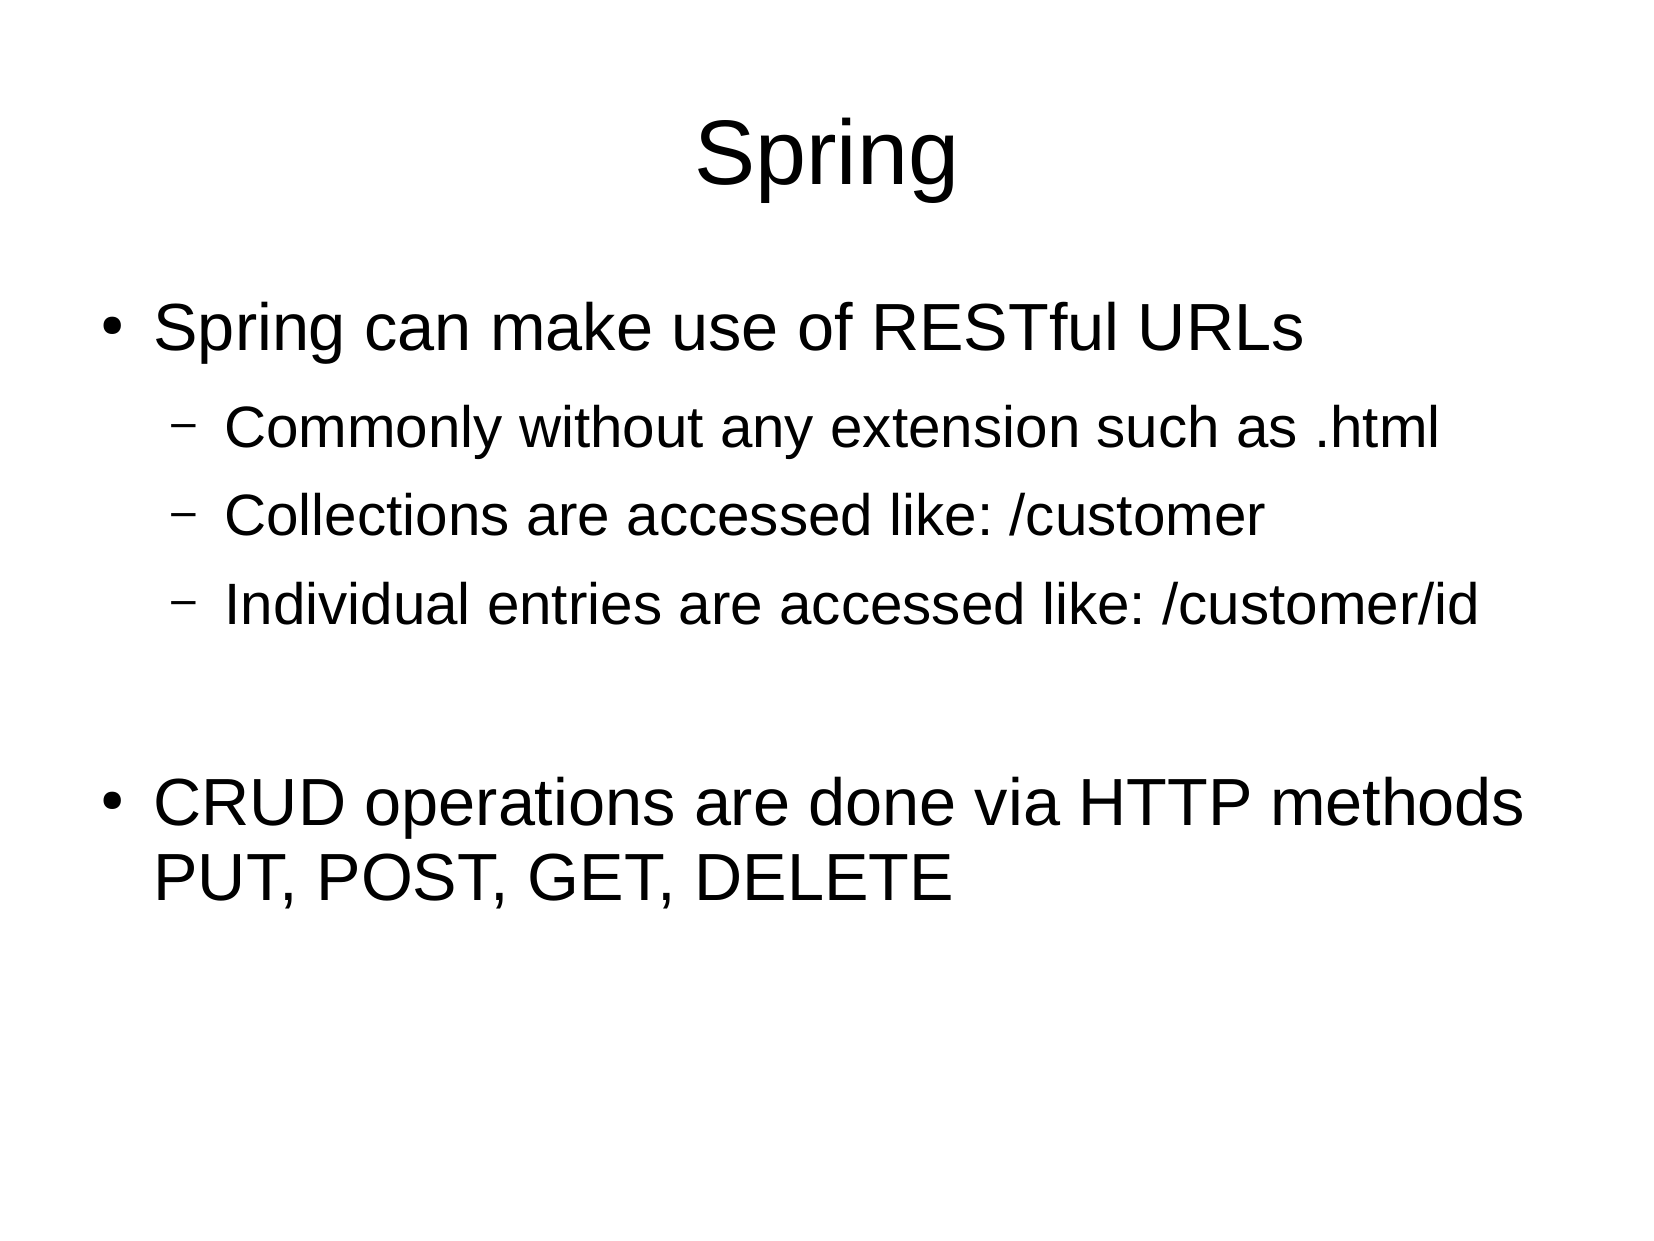

# Spring
Spring can make use of RESTful URLs
Commonly without any extension such as .html
Collections are accessed like: /customer
Individual entries are accessed like: /customer/id
CRUD operations are done via HTTP methods PUT, POST, GET, DELETE